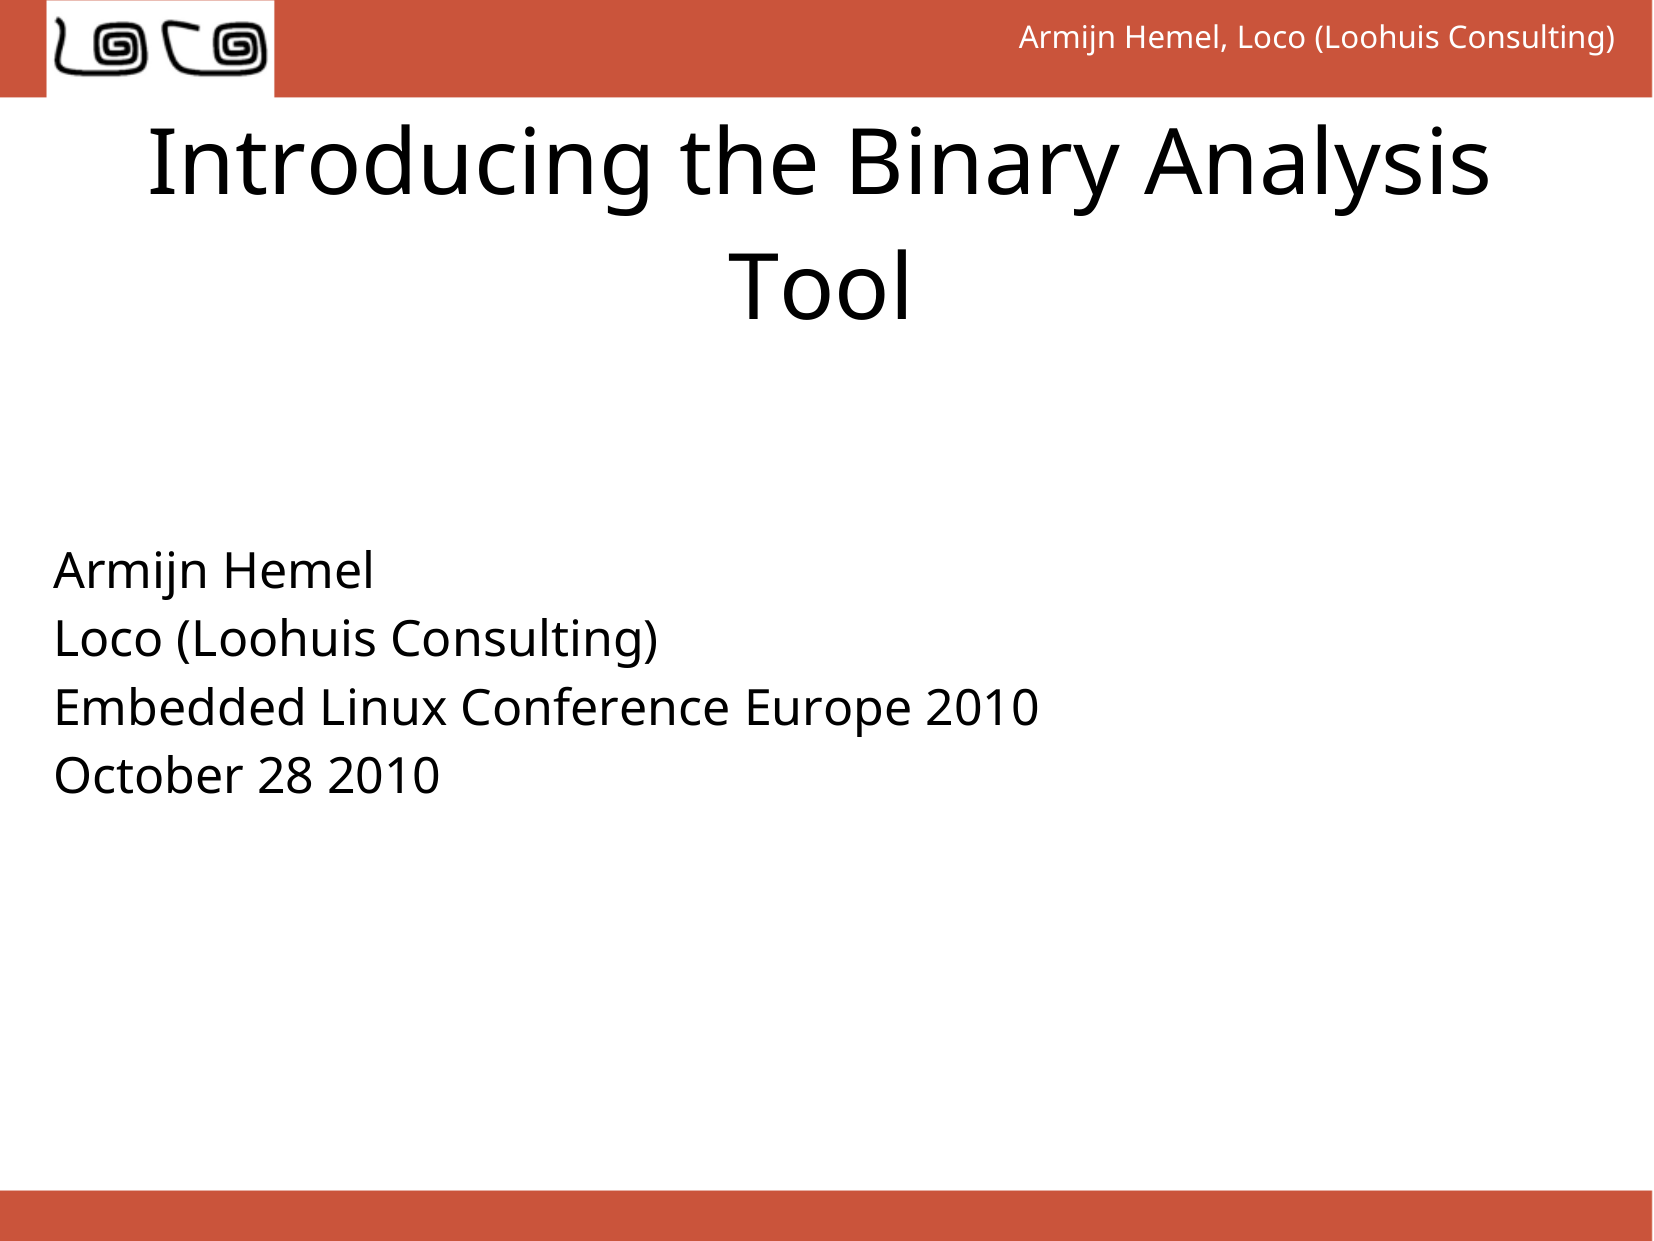

# Introducing the Binary Analysis Tool
Armijn Hemel
Loco (Loohuis Consulting)
Embedded Linux Conference Europe 2010
October 28 2010